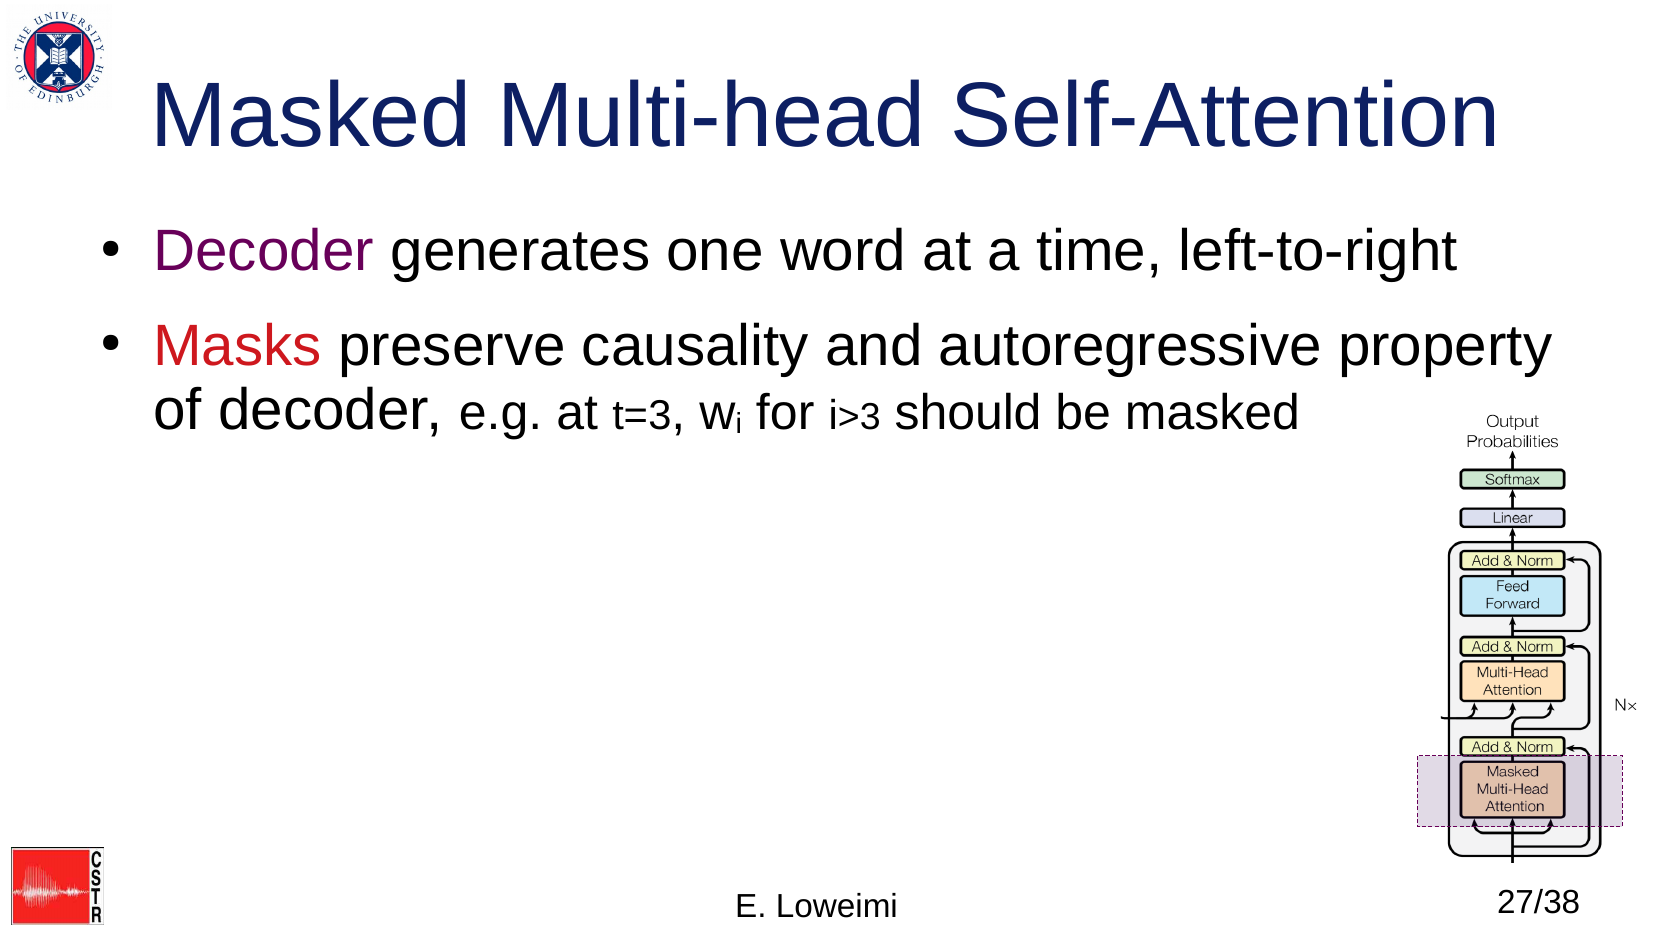

# Masked Multi-head Self-Attention
Decoder generates one word at a time, left-to-right
Masks preserve causality and autoregressive property of decoder, e.g. at t=3, wi for i>3 should be masked
27/38
E. Loweimi